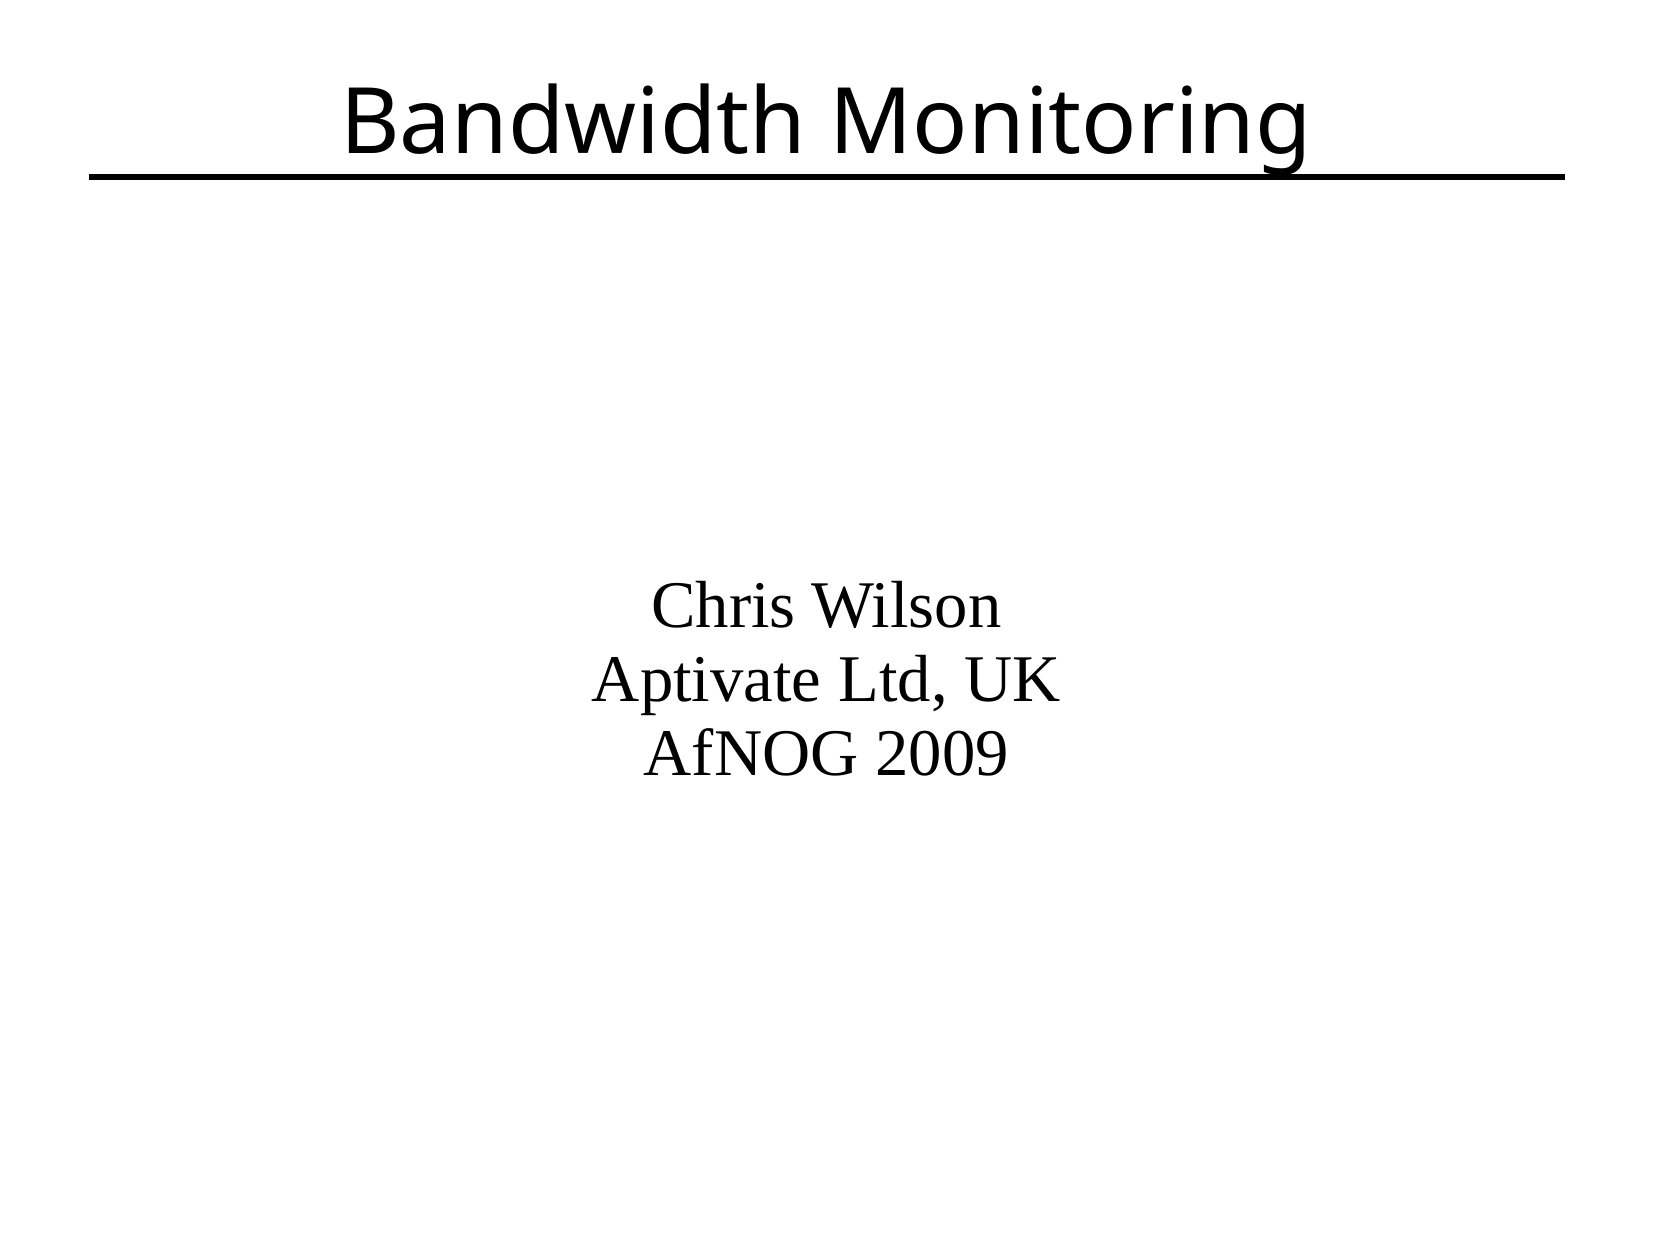

# Bandwidth Monitoring
Chris Wilson
Aptivate Ltd, UK
AfNOG 2009